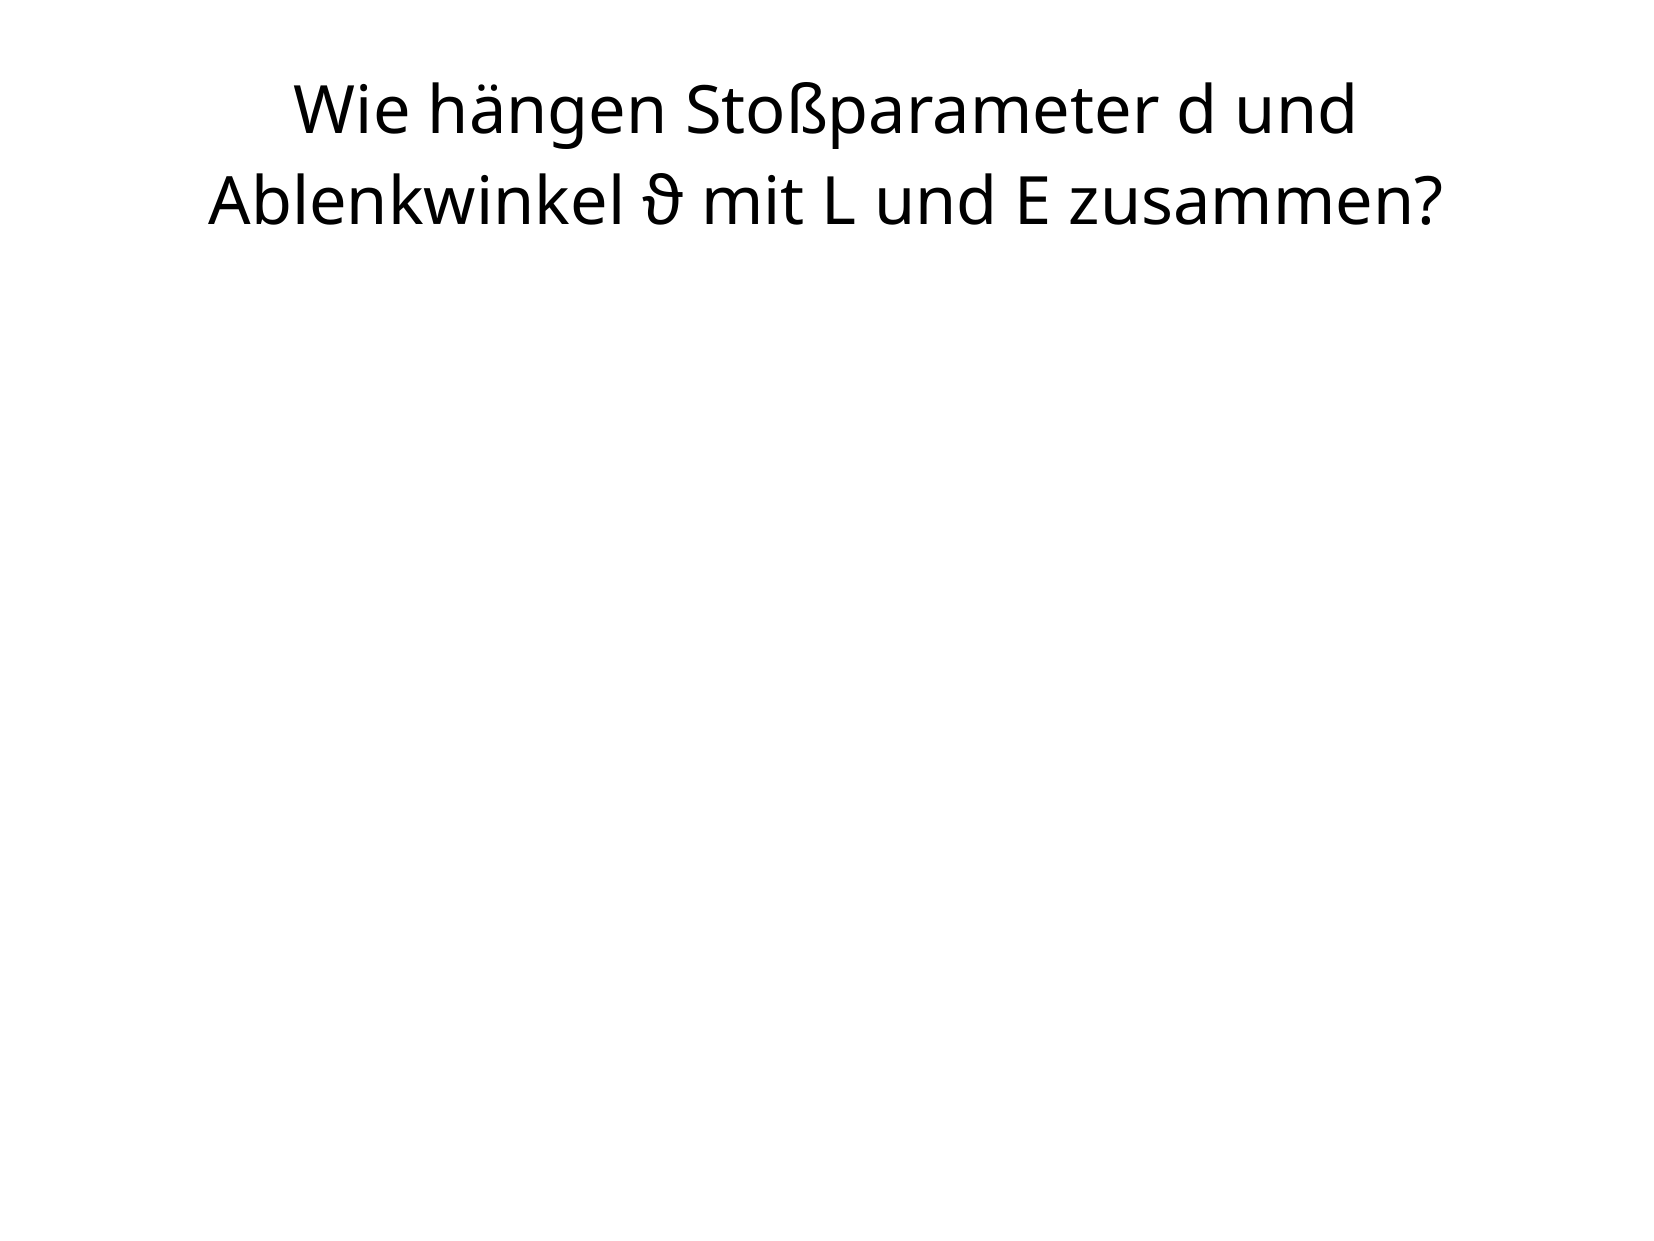

# Wie hängen Stoßparameter d und Ablenkwinkel ϑ mit L und E zusammen?